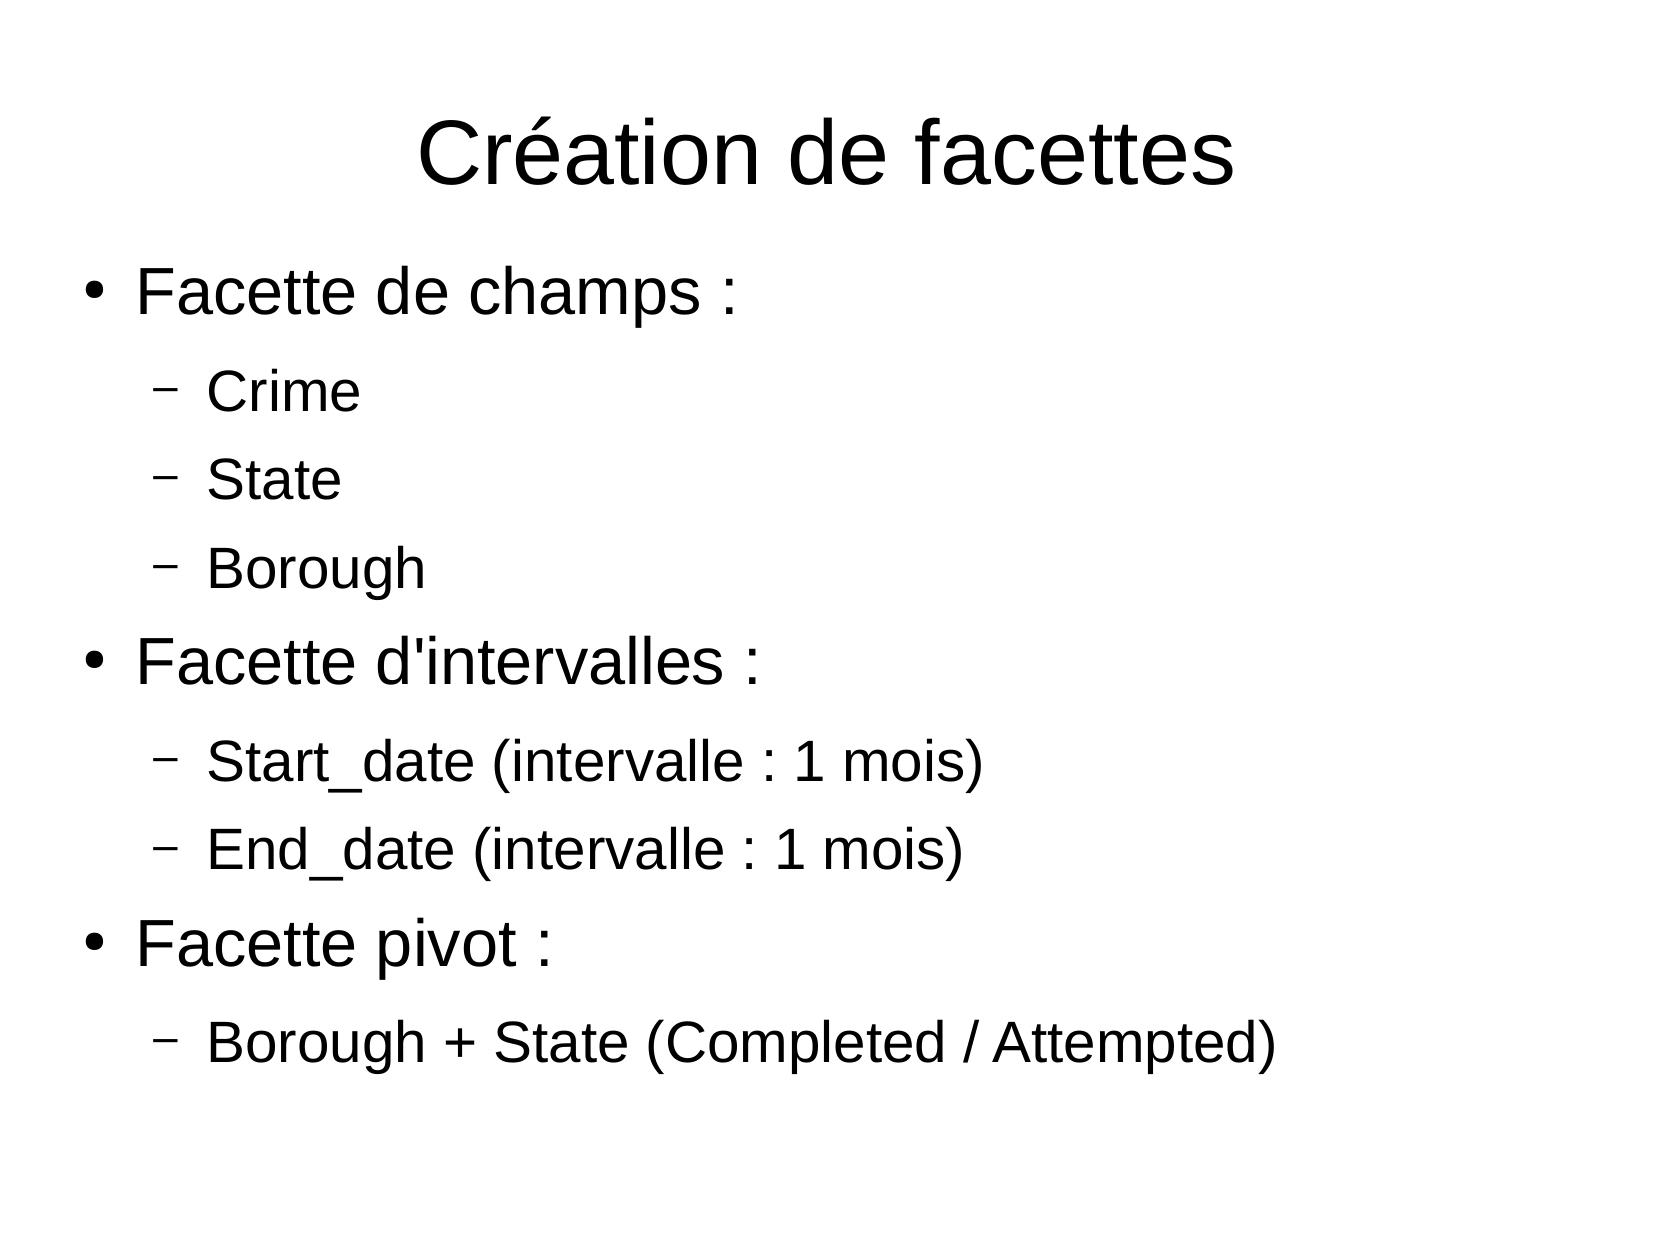

# Création de facettes
Facette de champs :
Crime
State
Borough
Facette d'intervalles :
Start_date (intervalle : 1 mois)
End_date (intervalle : 1 mois)
Facette pivot :
Borough + State (Completed / Attempted)